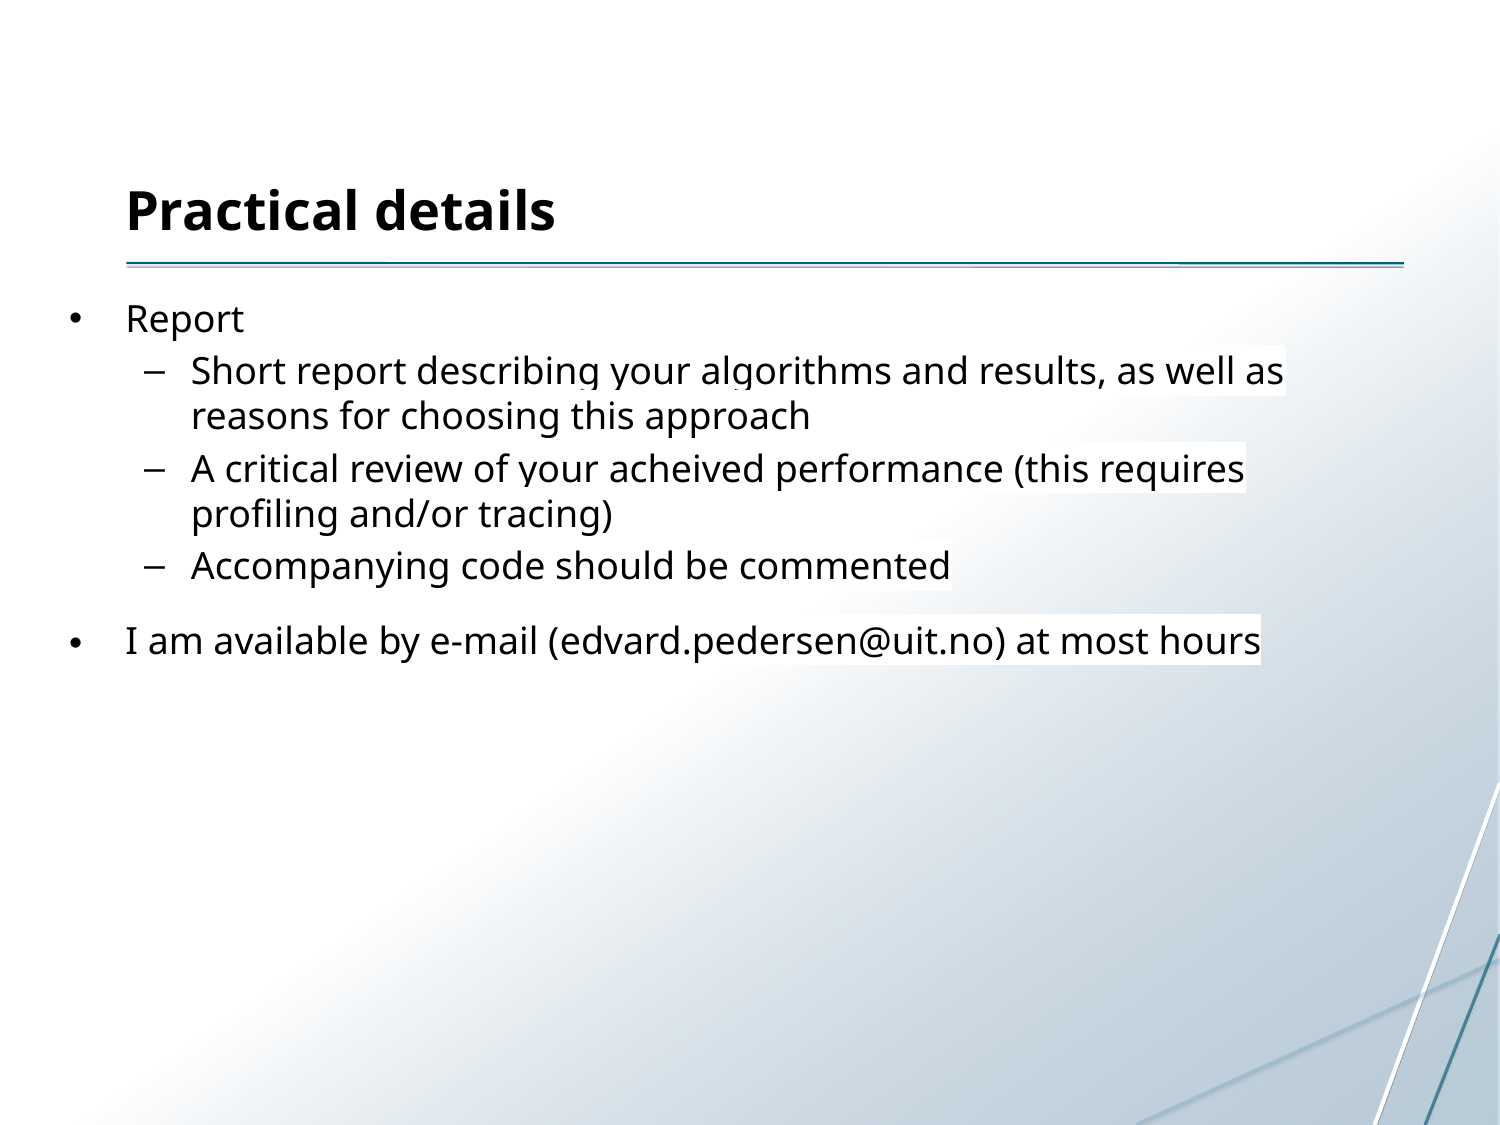

# Practical details
Report
Short report describing your algorithms and results, as well as reasons for choosing this approach
A critical review of your acheived performance (this requires profiling and/or tracing)
Accompanying code should be commented
I am available by e-mail (edvard.pedersen@uit.no) at most hours